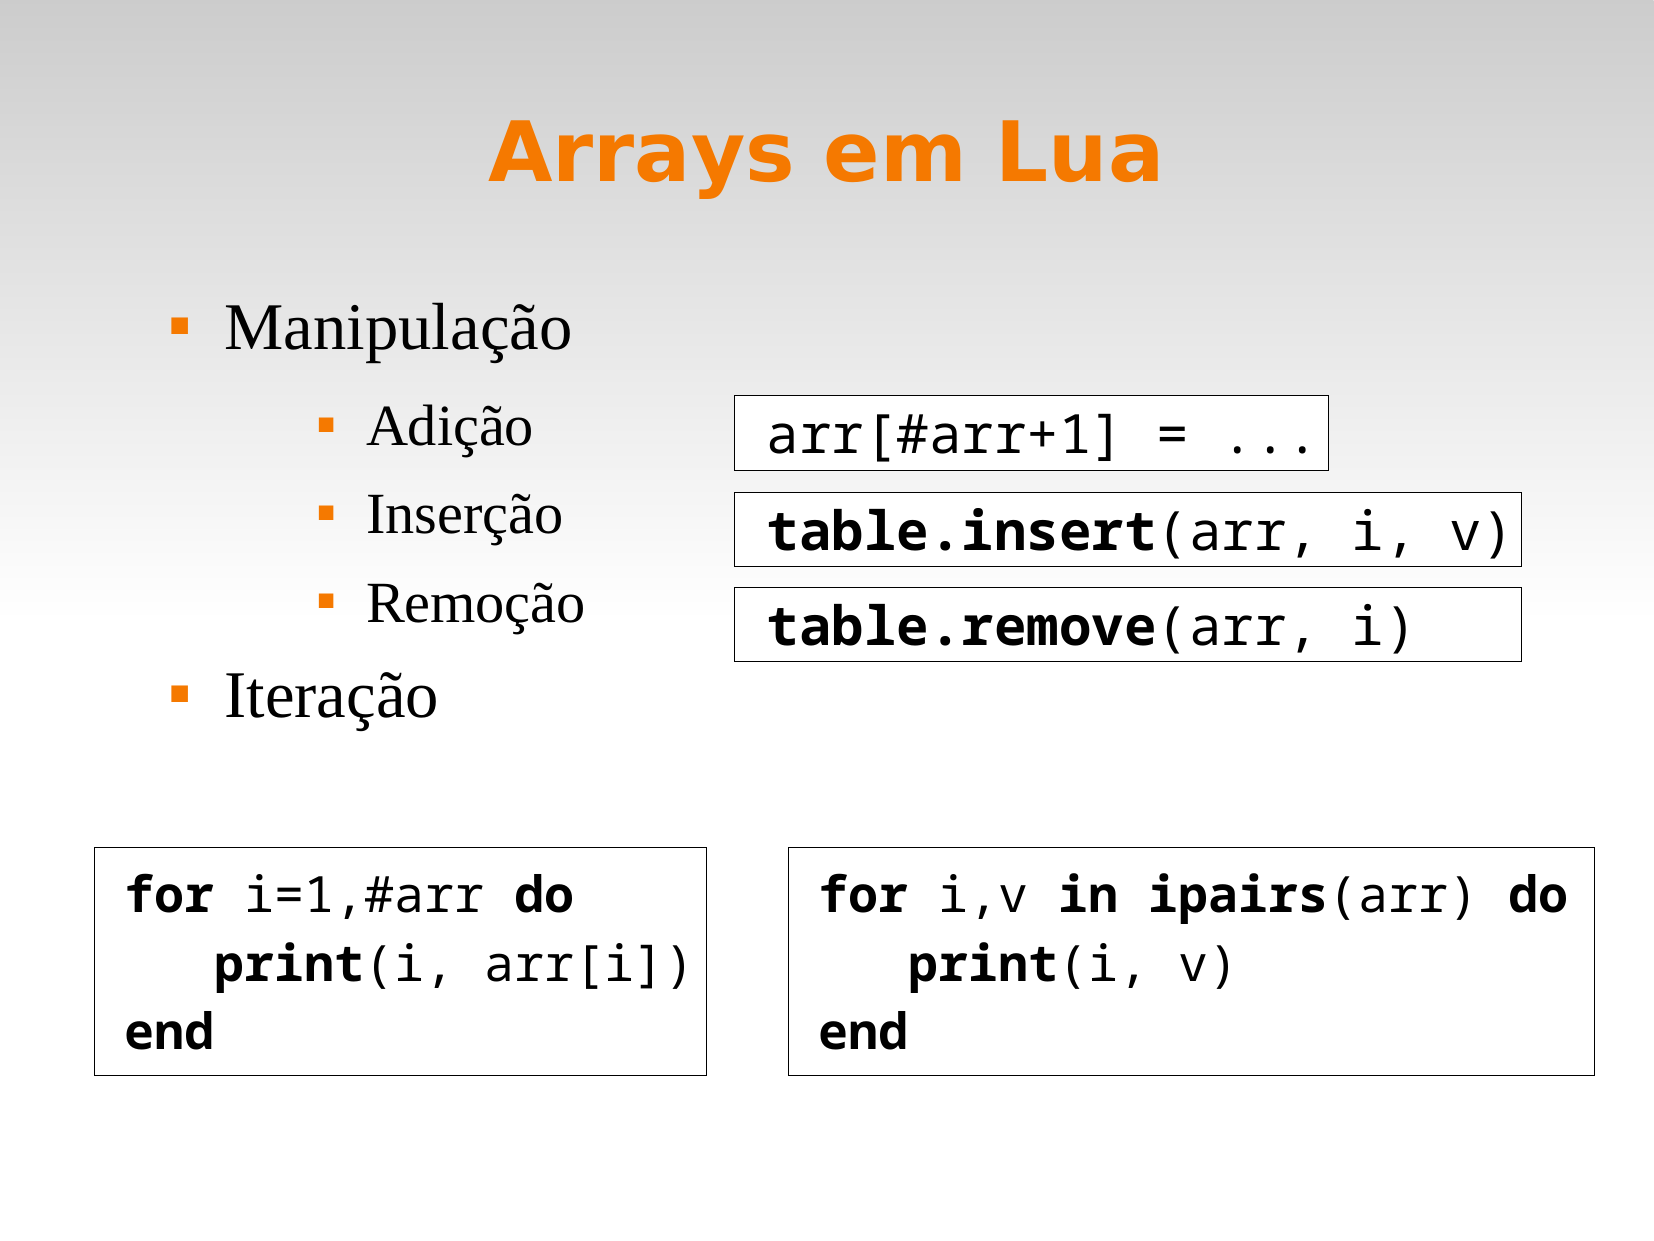

# Arrays em Lua
Manipulação
Adição
Inserção
Remoção
Iteração
 arr[#arr+1] = ...
 table.insert(arr, i, v)
 table.remove(arr, i)
 for i=1,#arr do
 print(i, arr[i])
 end
 for i,v in ipairs(arr) do
 print(i, v)
 end